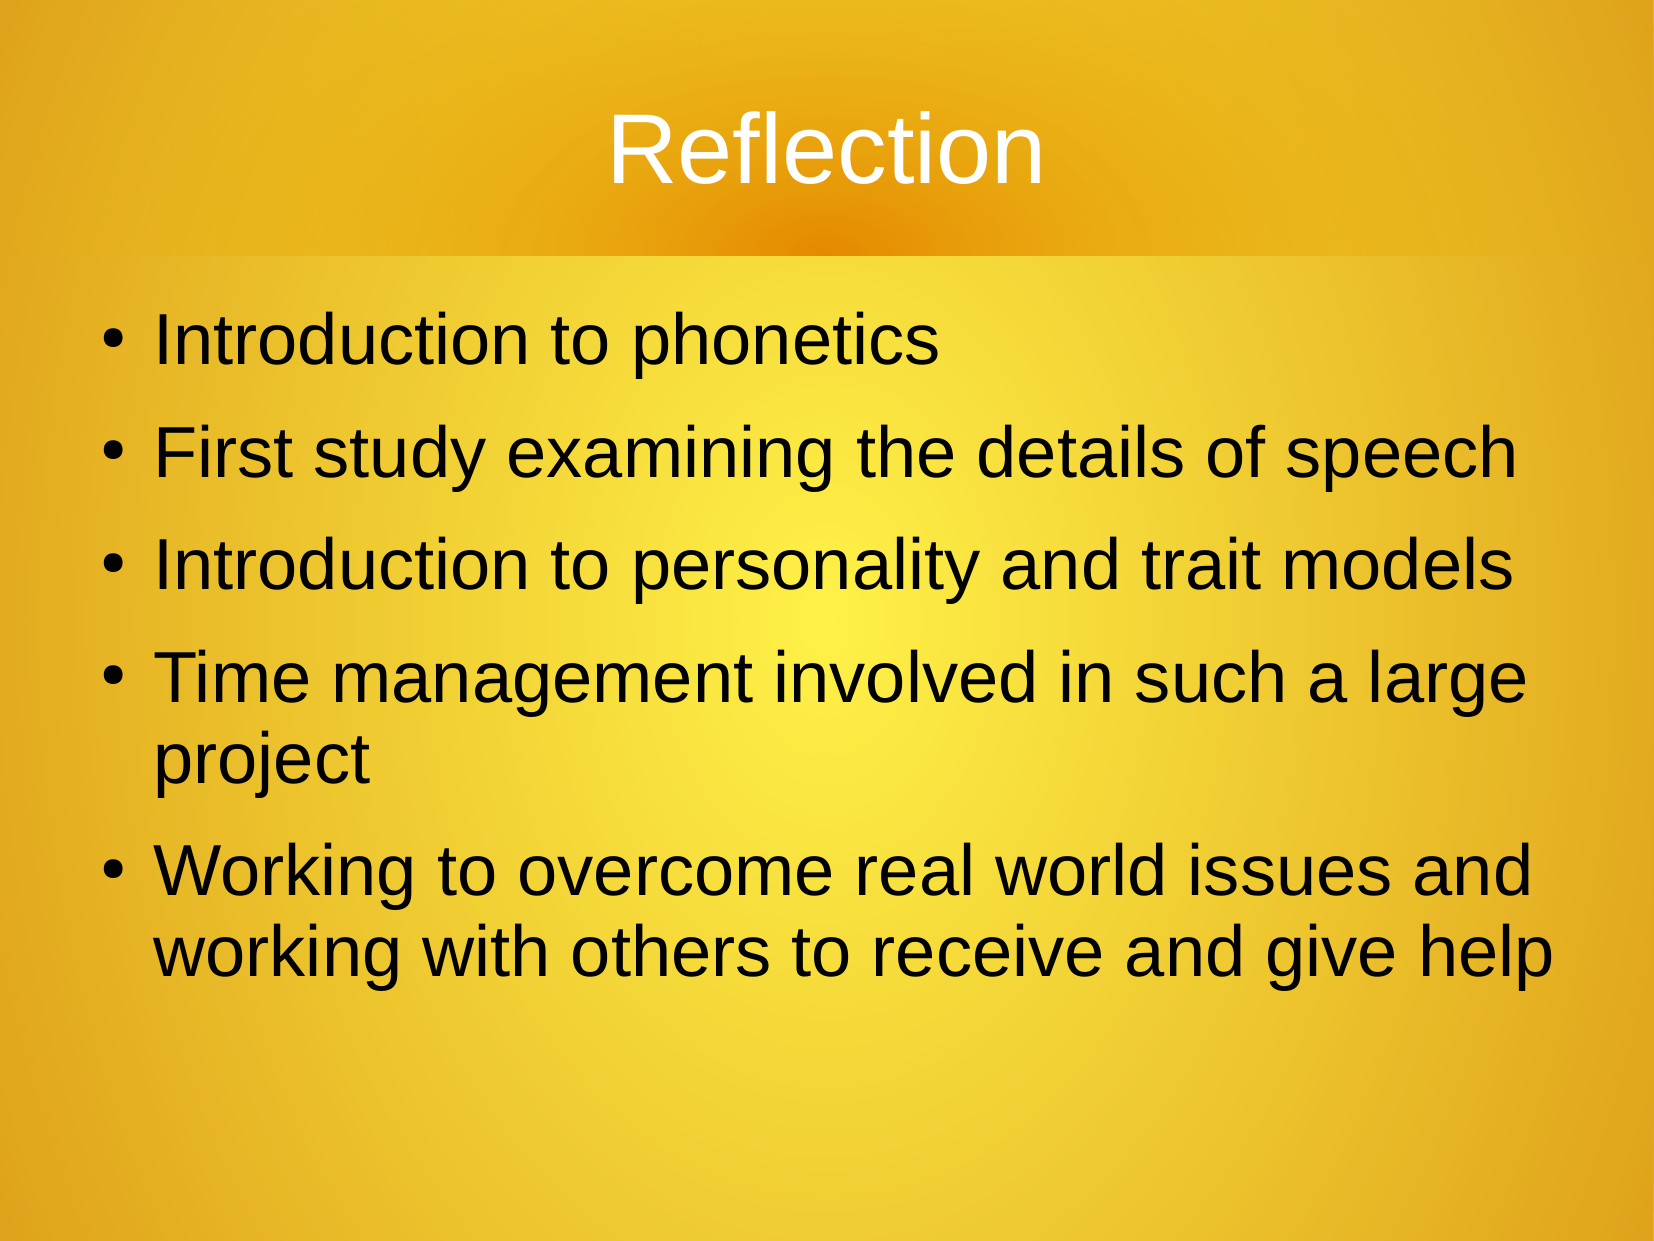

# Reflection
Introduction to phonetics
First study examining the details of speech
Introduction to personality and trait models
Time management involved in such a large project
Working to overcome real world issues and working with others to receive and give help